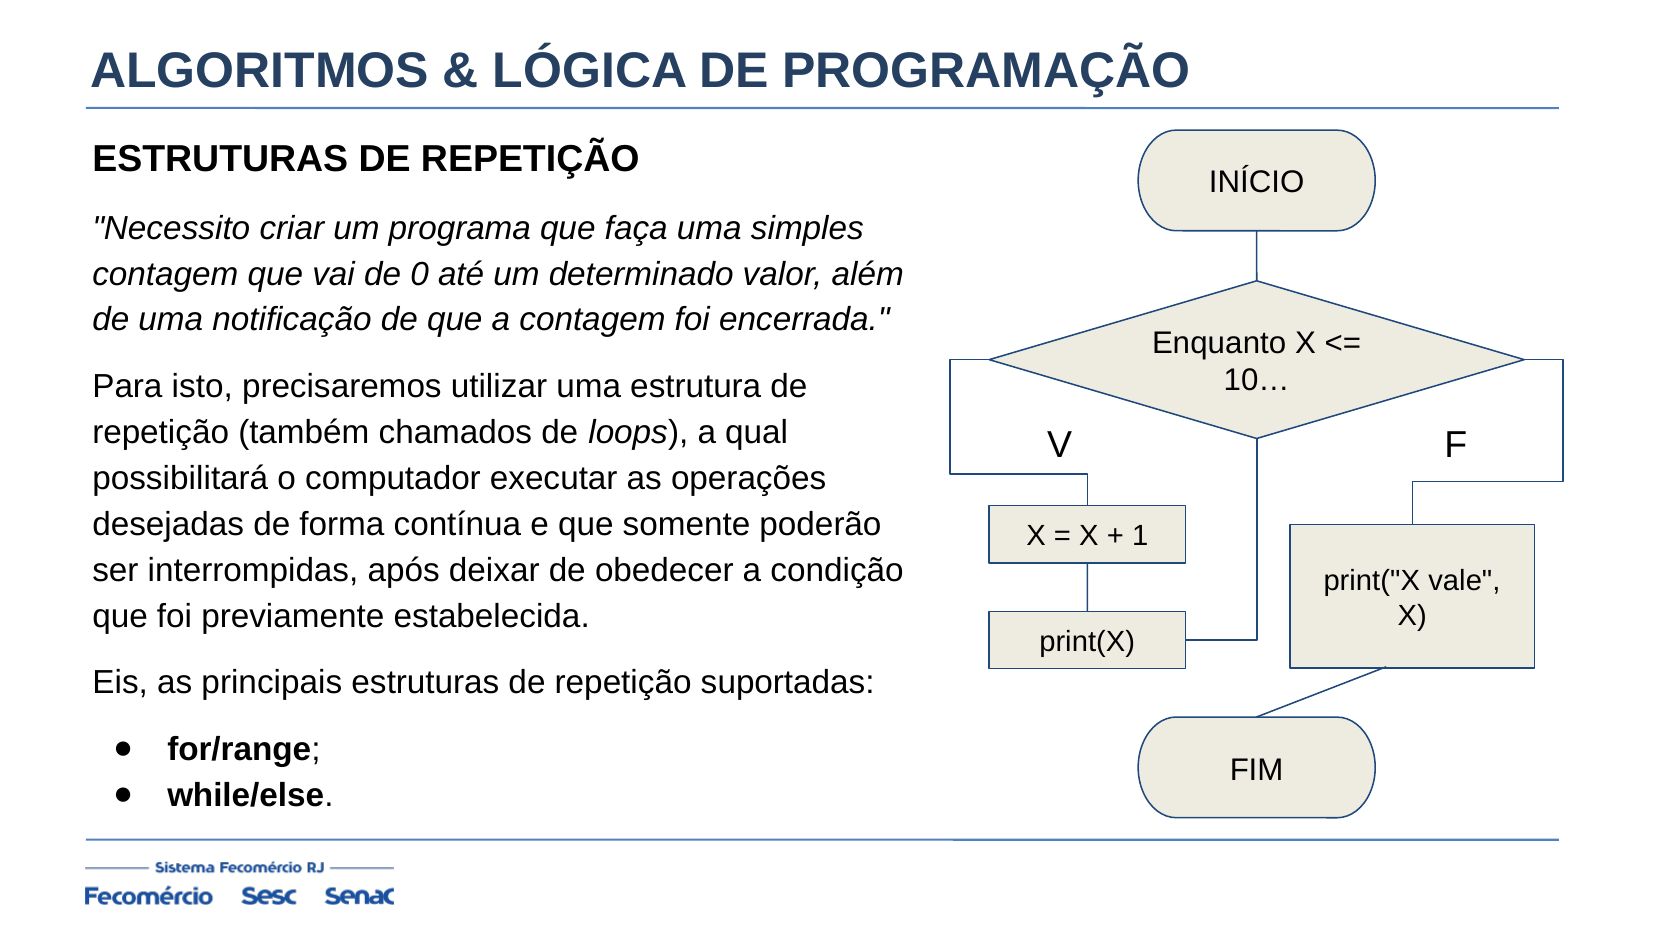

ALGORITMOS & LÓGICA DE PROGRAMAÇÃO
ESTRUTURAS DE REPETIÇÃO
"Necessito criar um programa que faça uma simples contagem que vai de 0 até um determinado valor, além de uma notificação de que a contagem foi encerrada."
Para isto, precisaremos utilizar uma estrutura de repetição (também chamados de loops), a qual possibilitará o computador executar as operações desejadas de forma contínua e que somente poderão ser interrompidas, após deixar de obedecer a condição que foi previamente estabelecida.
Eis, as principais estruturas de repetição suportadas:
for/range;
while/else.
INÍCIO
Enquanto X <= 10…
V
F
X = X + 1
print("X vale", X)
print(X)
FIM